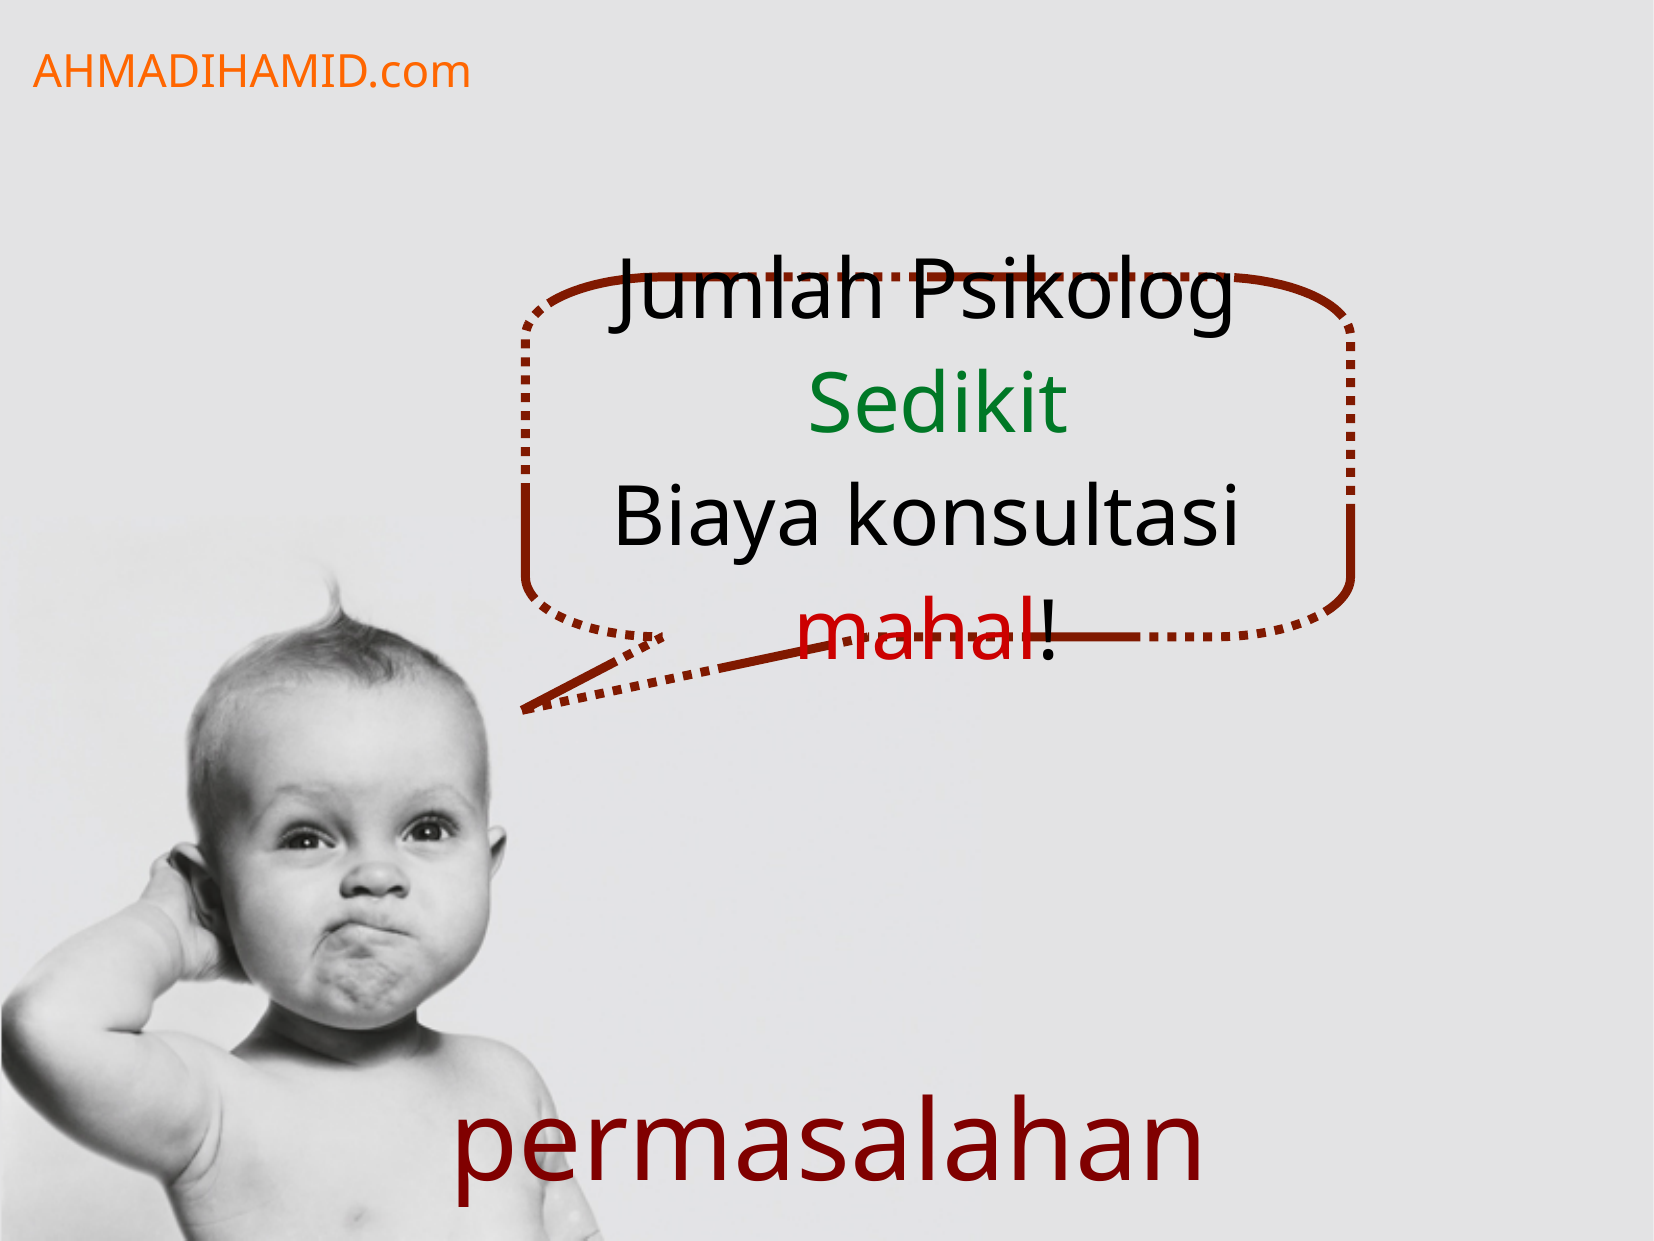

AHMADIHAMID.com
Jumlah Psikolog
Sedikit
Biaya konsultasi
mahal!
# permasalahan